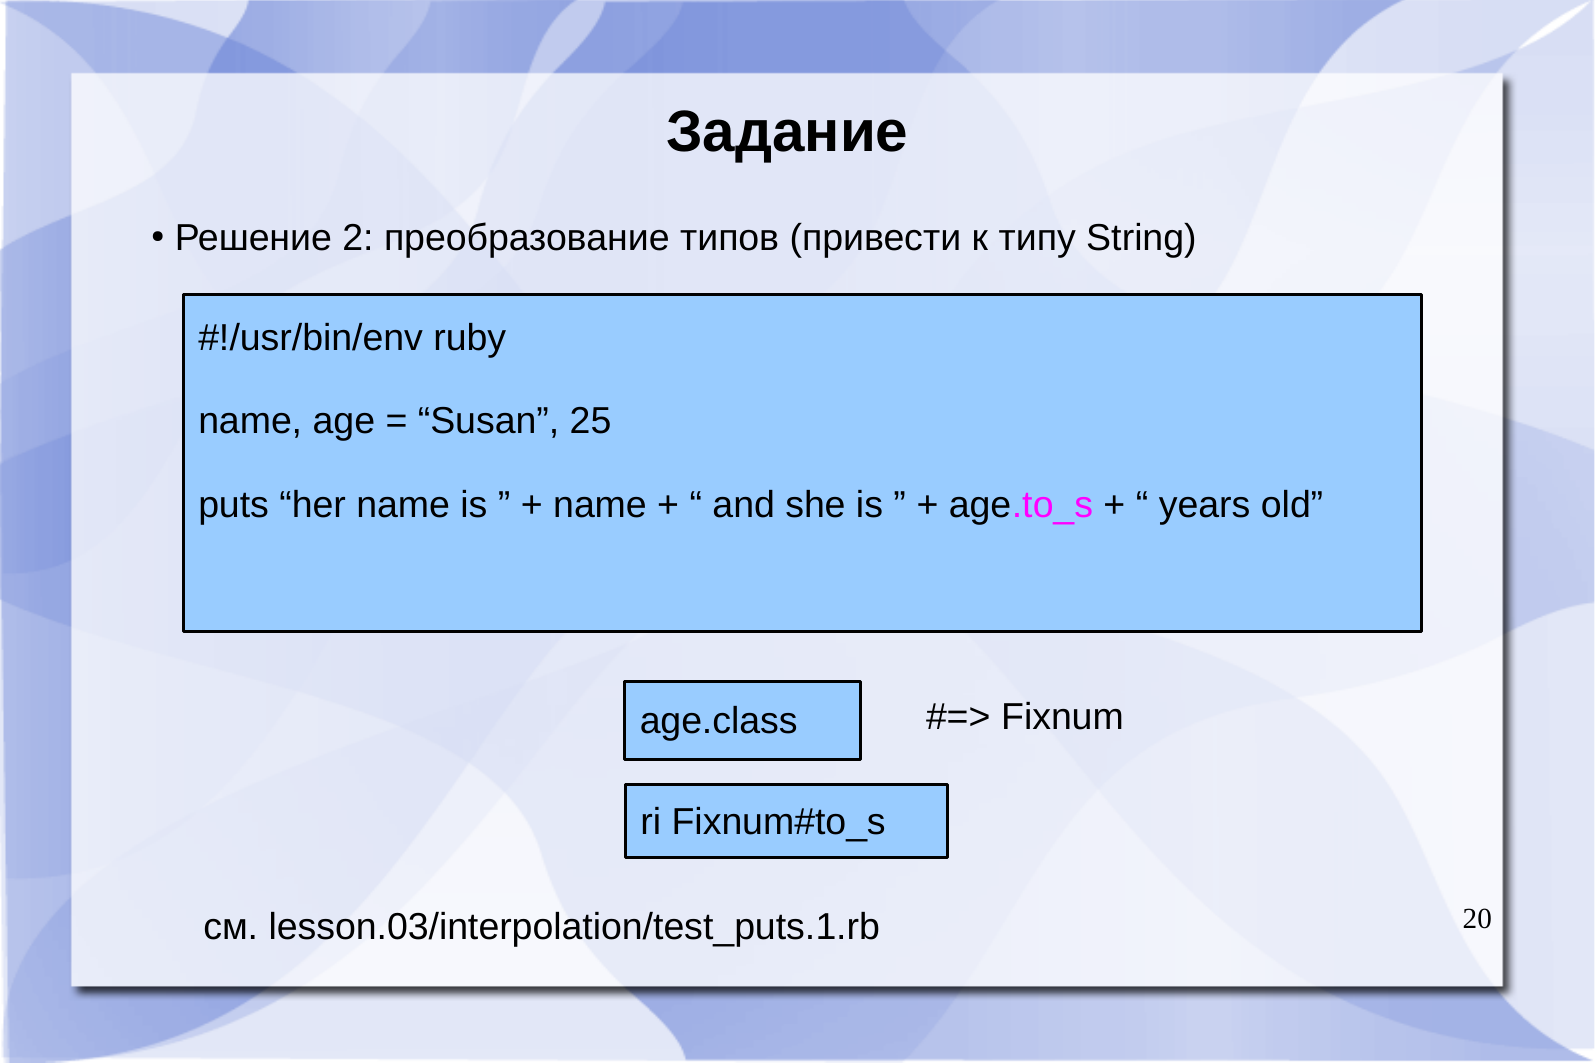

# Задание
 Решение 2: преобразование типов (привести к типу String)
#!/usr/bin/env ruby
name, age = “Susan”, 25
puts “her name is ” + name + “ and she is ” + age.to_s + “ years old”
age.class
#=> Fixnum
ri Fixnum#to_s
см. lesson.03/interpolation/test_puts.1.rb
20